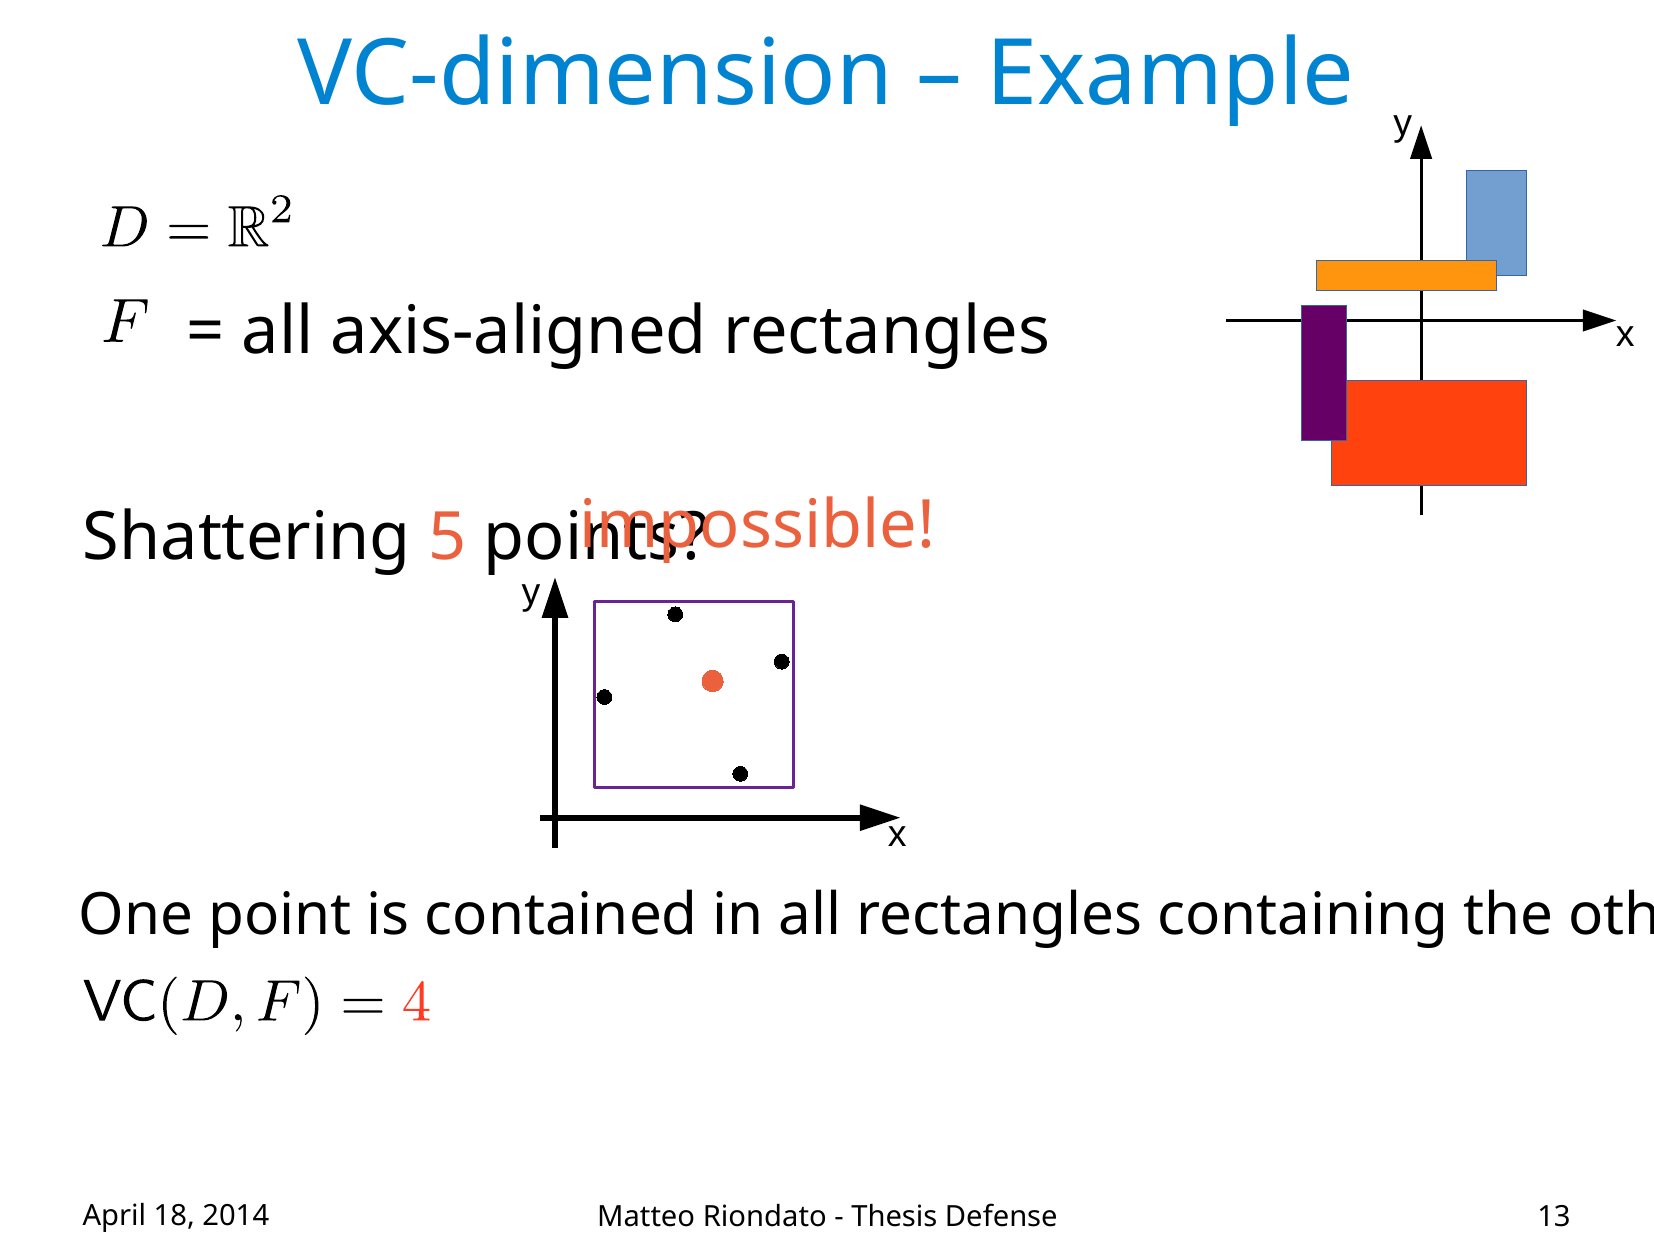

# VC-dimension – Example
y
 = all axis-aligned rectangles
Shattering 5 points?
x
impossible!
One point is contained in all rectangles containing the other four
y
x
April 18, 2014
Matteo Riondato - Thesis Defense
13